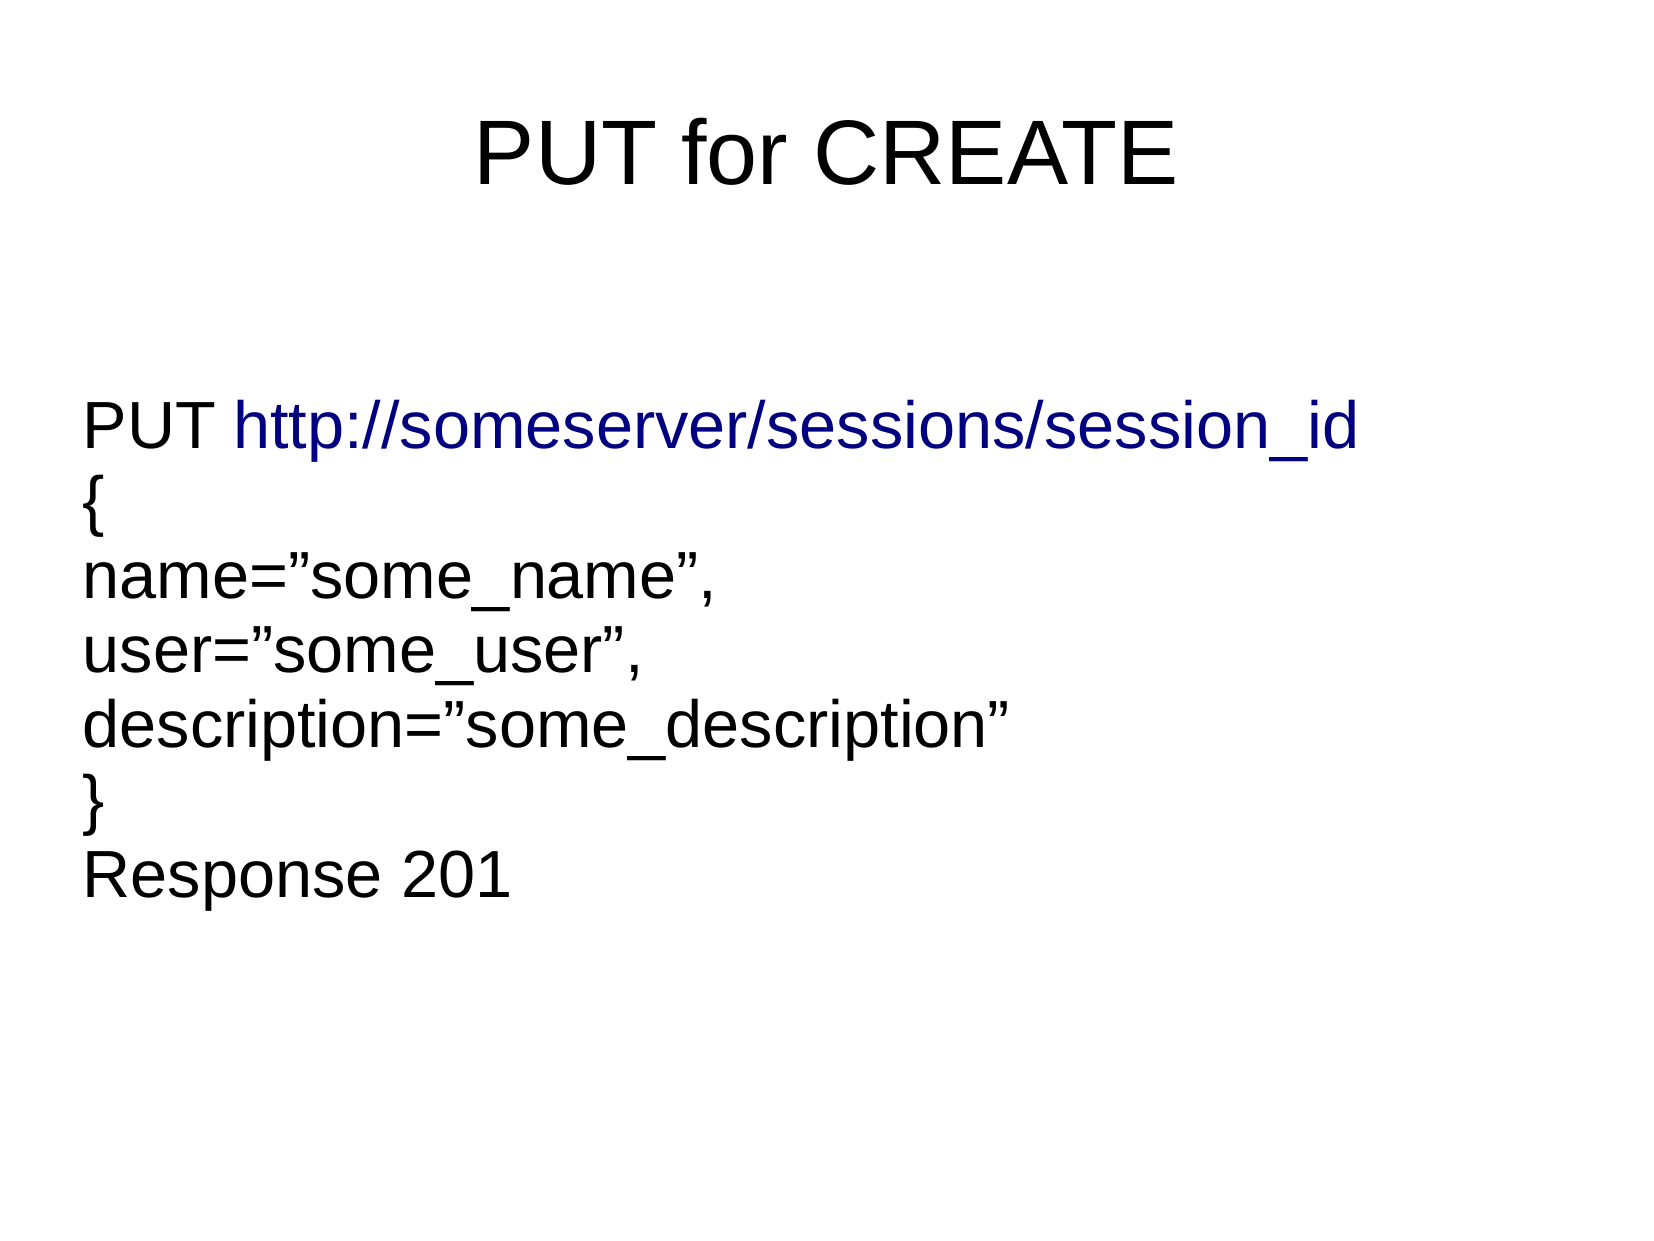

# PUT for CREATE
PUT http://someserver/sessions/session_id
{
name=”some_name”,
user=”some_user”,
description=”some_description”
}
Response 201